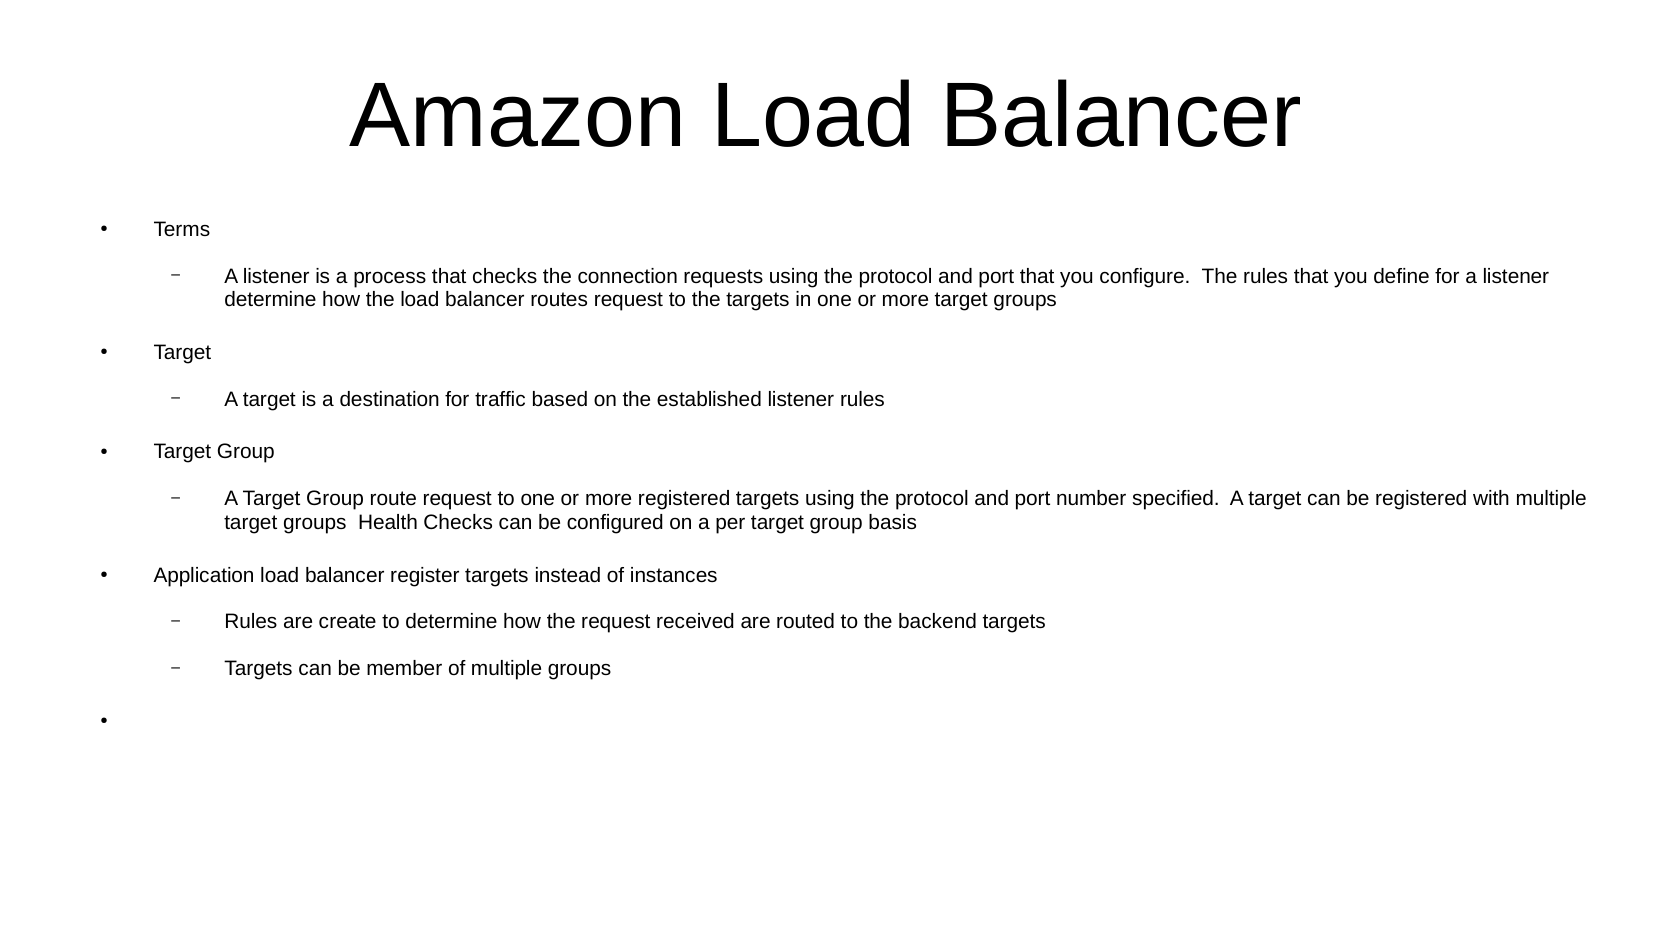

# Amazon Load Balancer
Terms
A listener is a process that checks the connection requests using the protocol and port that you configure. The rules that you define for a listener determine how the load balancer routes request to the targets in one or more target groups
Target
A target is a destination for traffic based on the established listener rules
Target Group
A Target Group route request to one or more registered targets using the protocol and port number specified. A target can be registered with multiple target groups Health Checks can be configured on a per target group basis
Application load balancer register targets instead of instances
Rules are create to determine how the request received are routed to the backend targets
Targets can be member of multiple groups